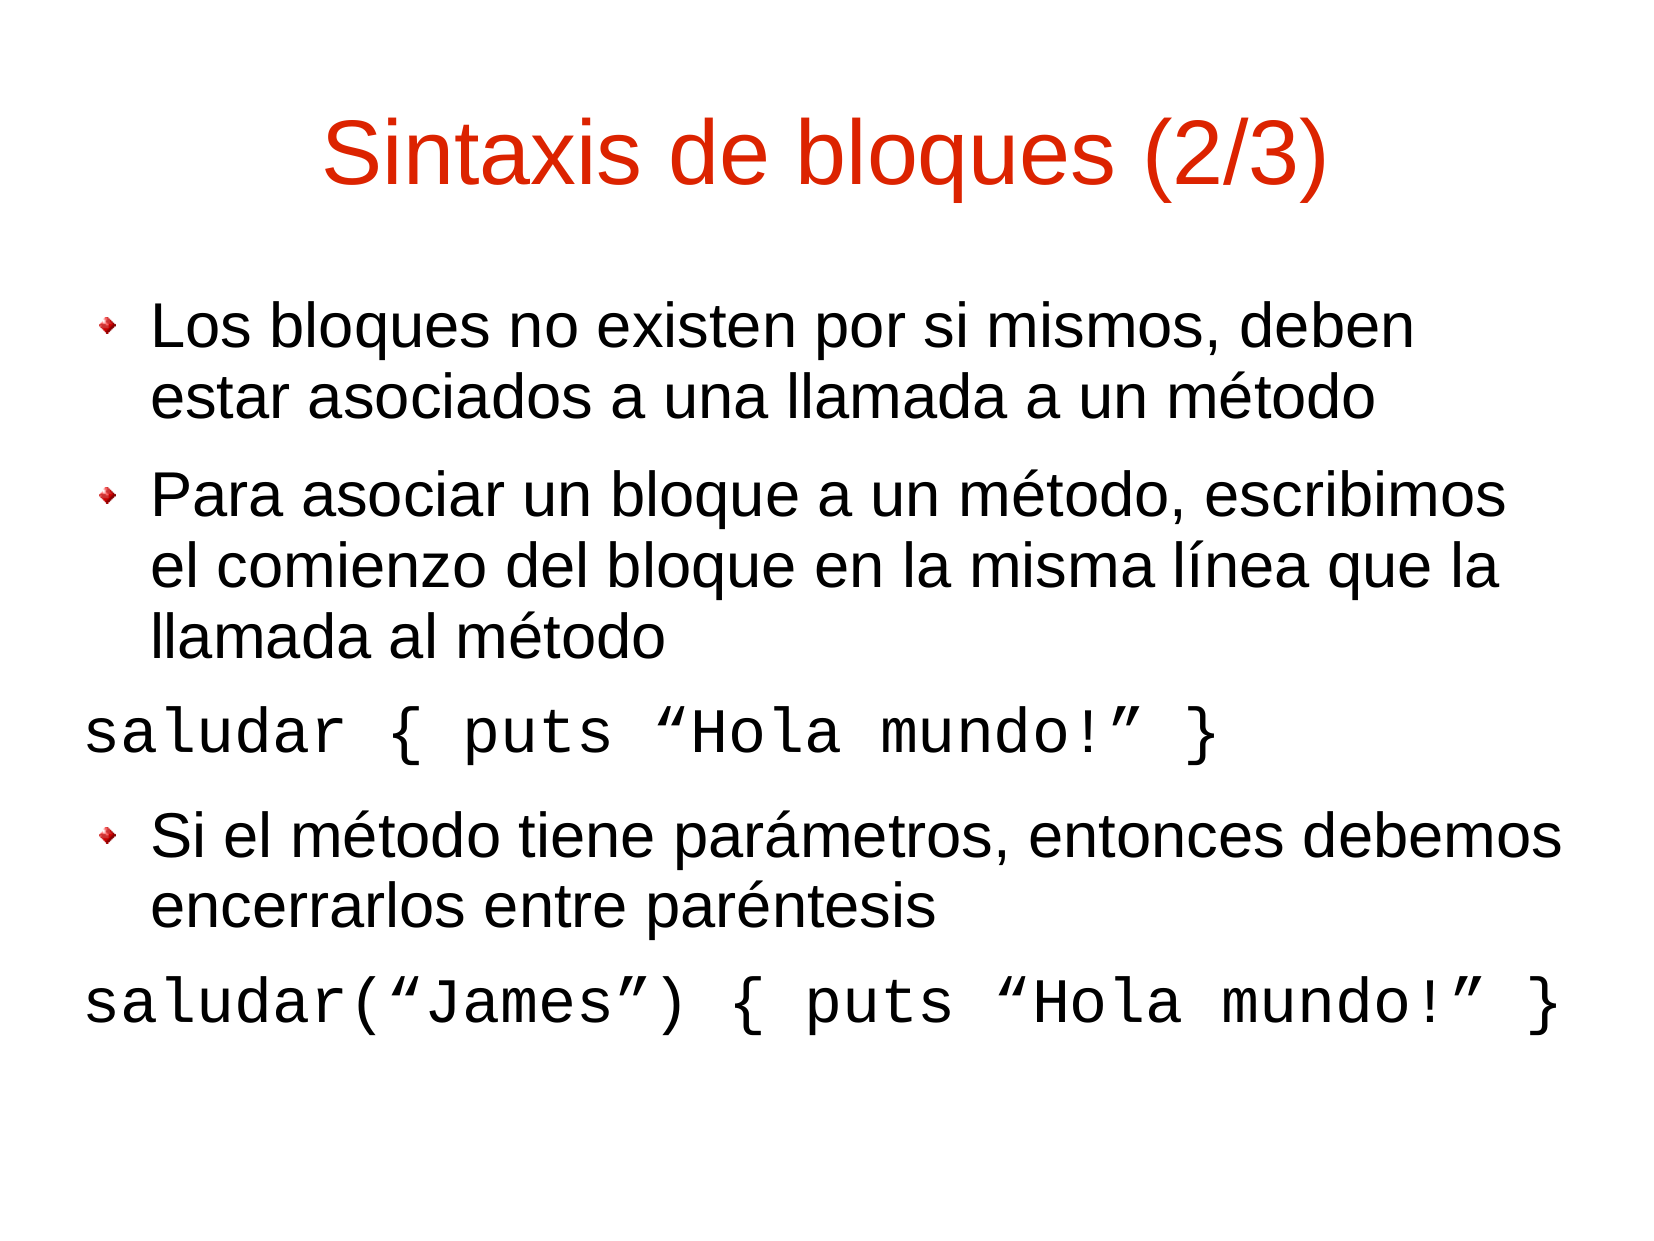

# Sintaxis de bloques (2/3)
Los bloques no existen por si mismos, deben estar asociados a una llamada a un método
Para asociar un bloque a un método, escribimos el comienzo del bloque en la misma línea que la llamada al método
saludar { puts “Hola mundo!” }
Si el método tiene parámetros, entonces debemos encerrarlos entre paréntesis
saludar(“James”) { puts “Hola mundo!” }